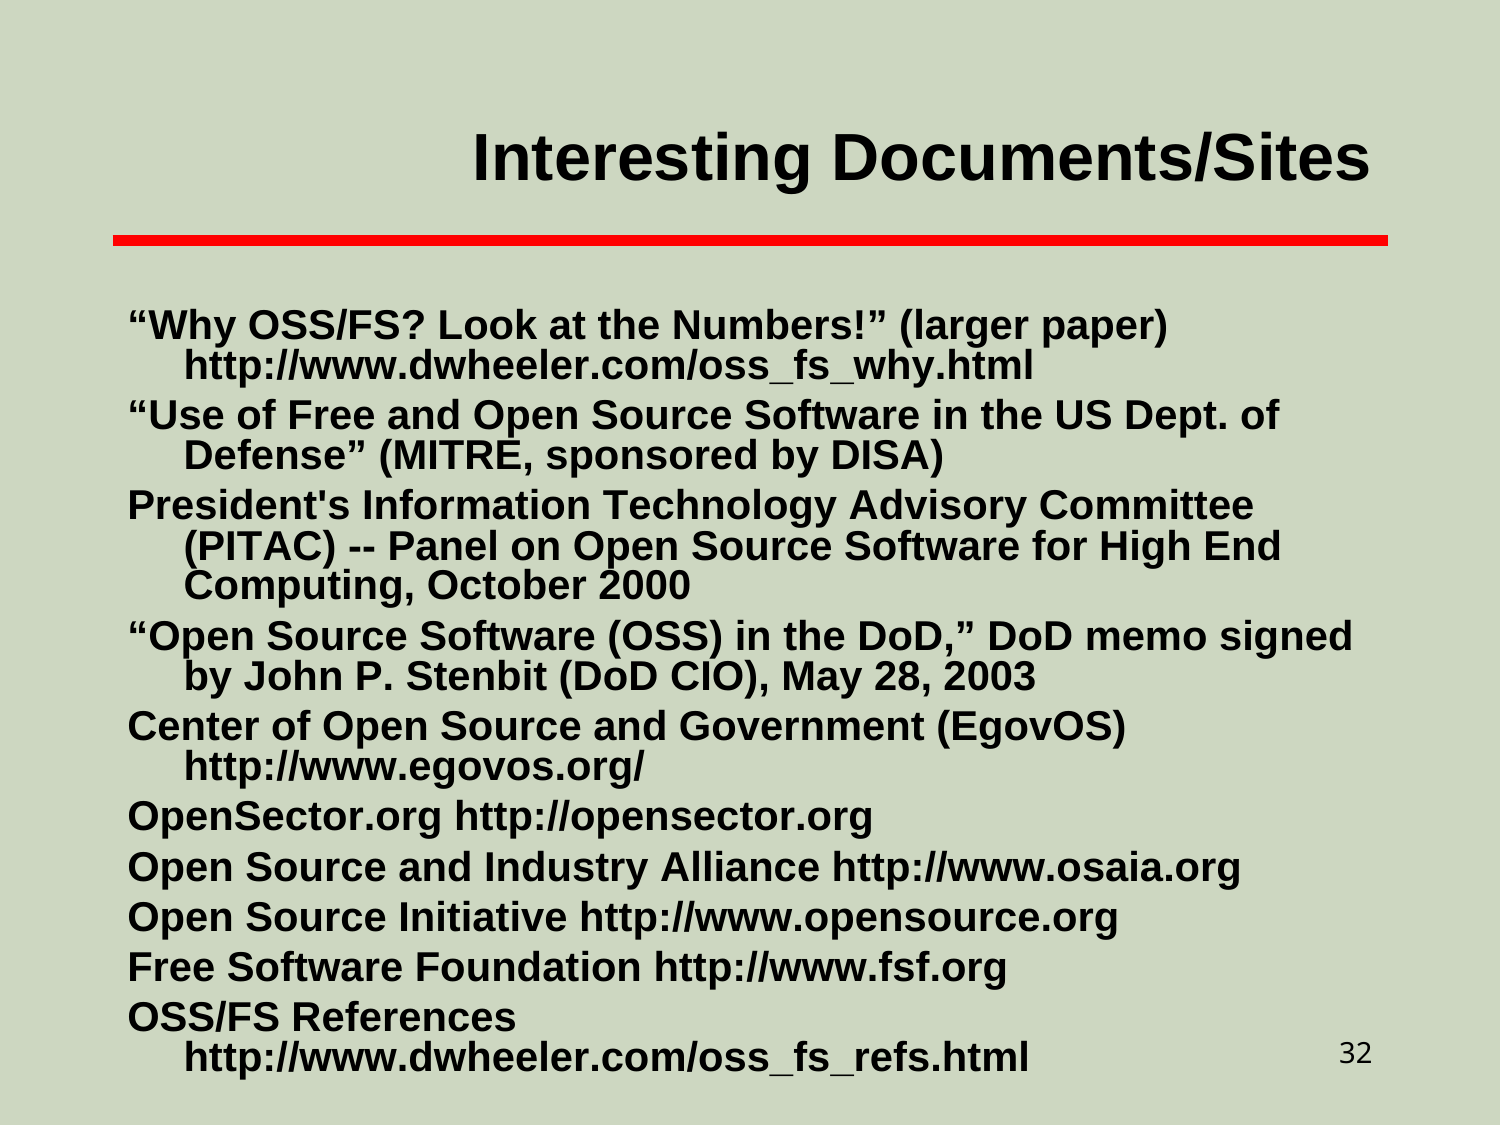

# Interesting Documents/Sites
“Why OSS/FS? Look at the Numbers!” (larger paper) http://www.dwheeler.com/oss_fs_why.html
“Use of Free and Open Source Software in the US Dept. of Defense” (MITRE, sponsored by DISA)
President's Information Technology Advisory Committee (PITAC) -- Panel on Open Source Software for High End Computing, October 2000
“Open Source Software (OSS) in the DoD,” DoD memo signed by John P. Stenbit (DoD CIO), May 28, 2003
Center of Open Source and Government (EgovOS) http://www.egovos.org/
OpenSector.org http://opensector.org
Open Source and Industry Alliance http://www.osaia.org
Open Source Initiative http://www.opensource.org
Free Software Foundation http://www.fsf.org
OSS/FS References http://www.dwheeler.com/oss_fs_refs.html